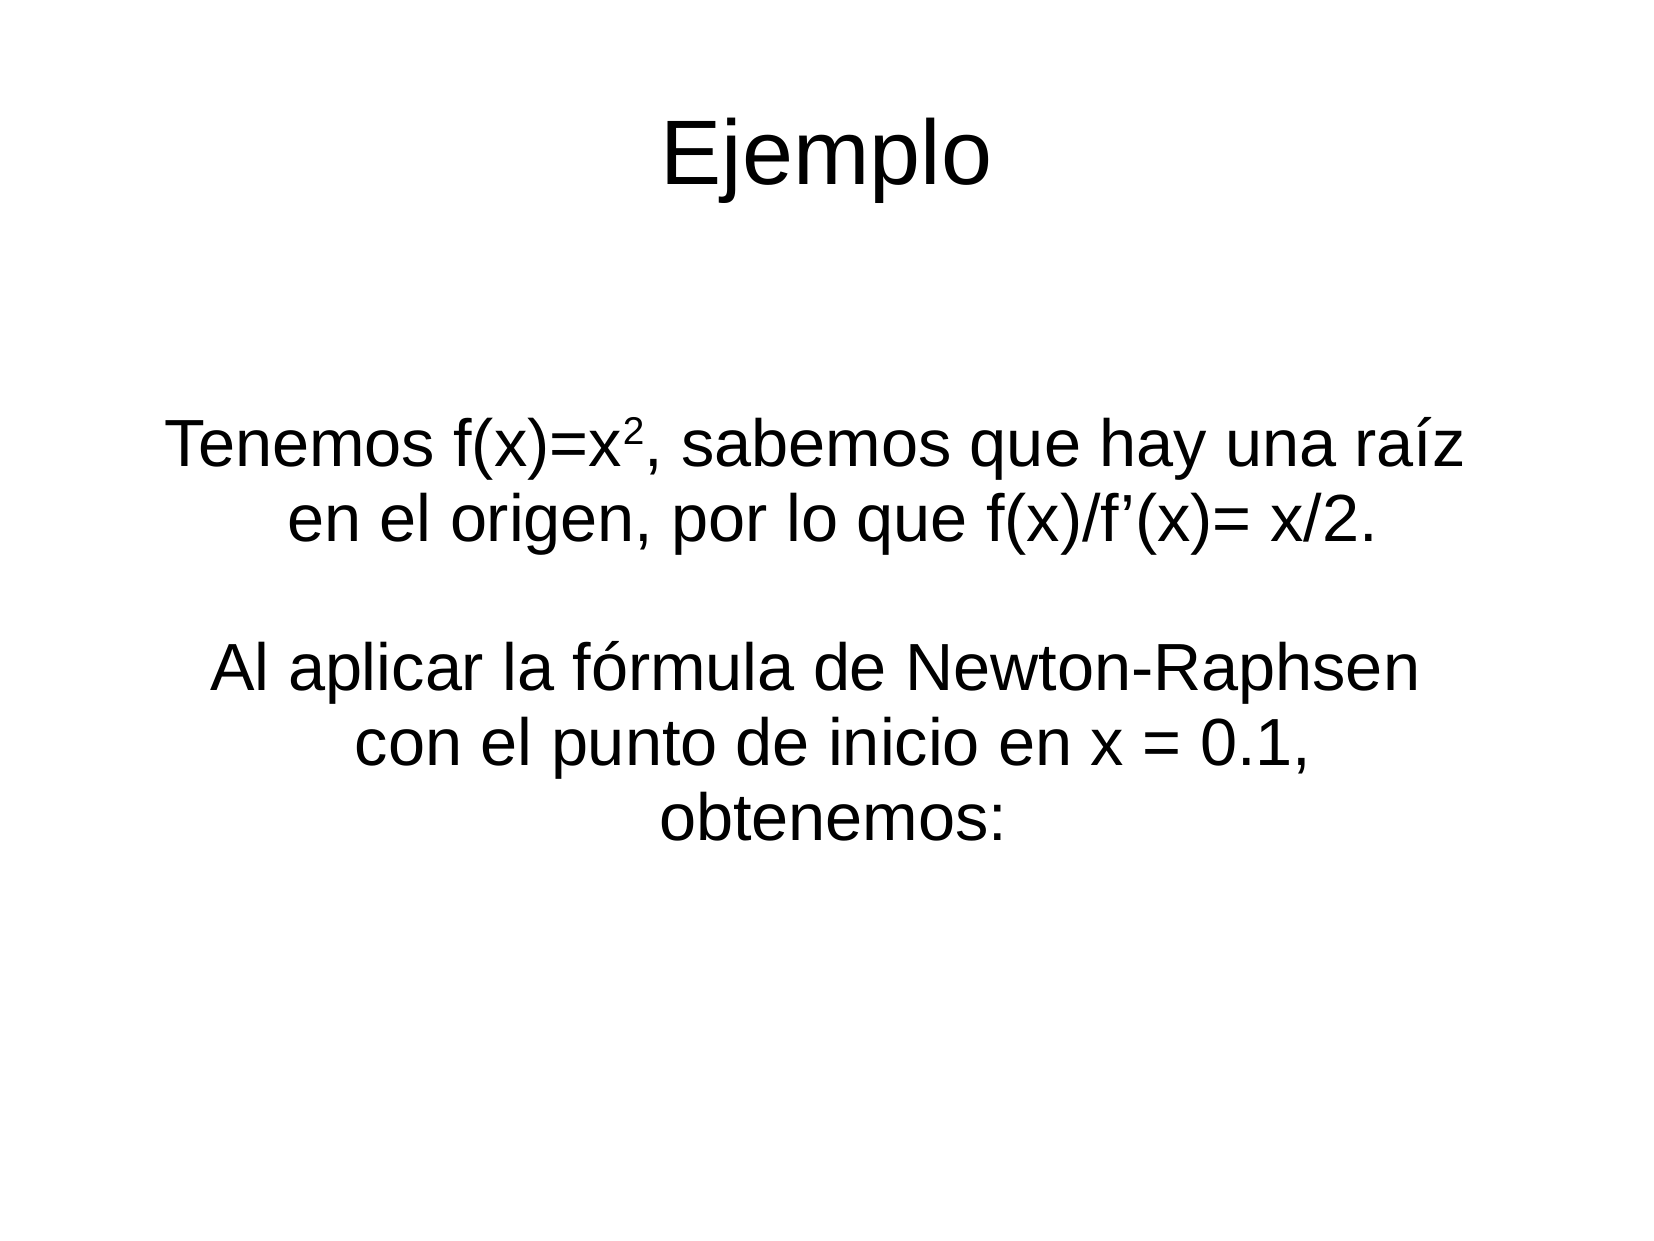

# Ejemplo
Tenemos f(x)=x2, sabemos que hay una raíz en el origen, por lo que f(x)/f’(x)= x/2.
Al aplicar la fórmula de Newton-Raphsen con el punto de inicio en x = 0.1, obtenemos: